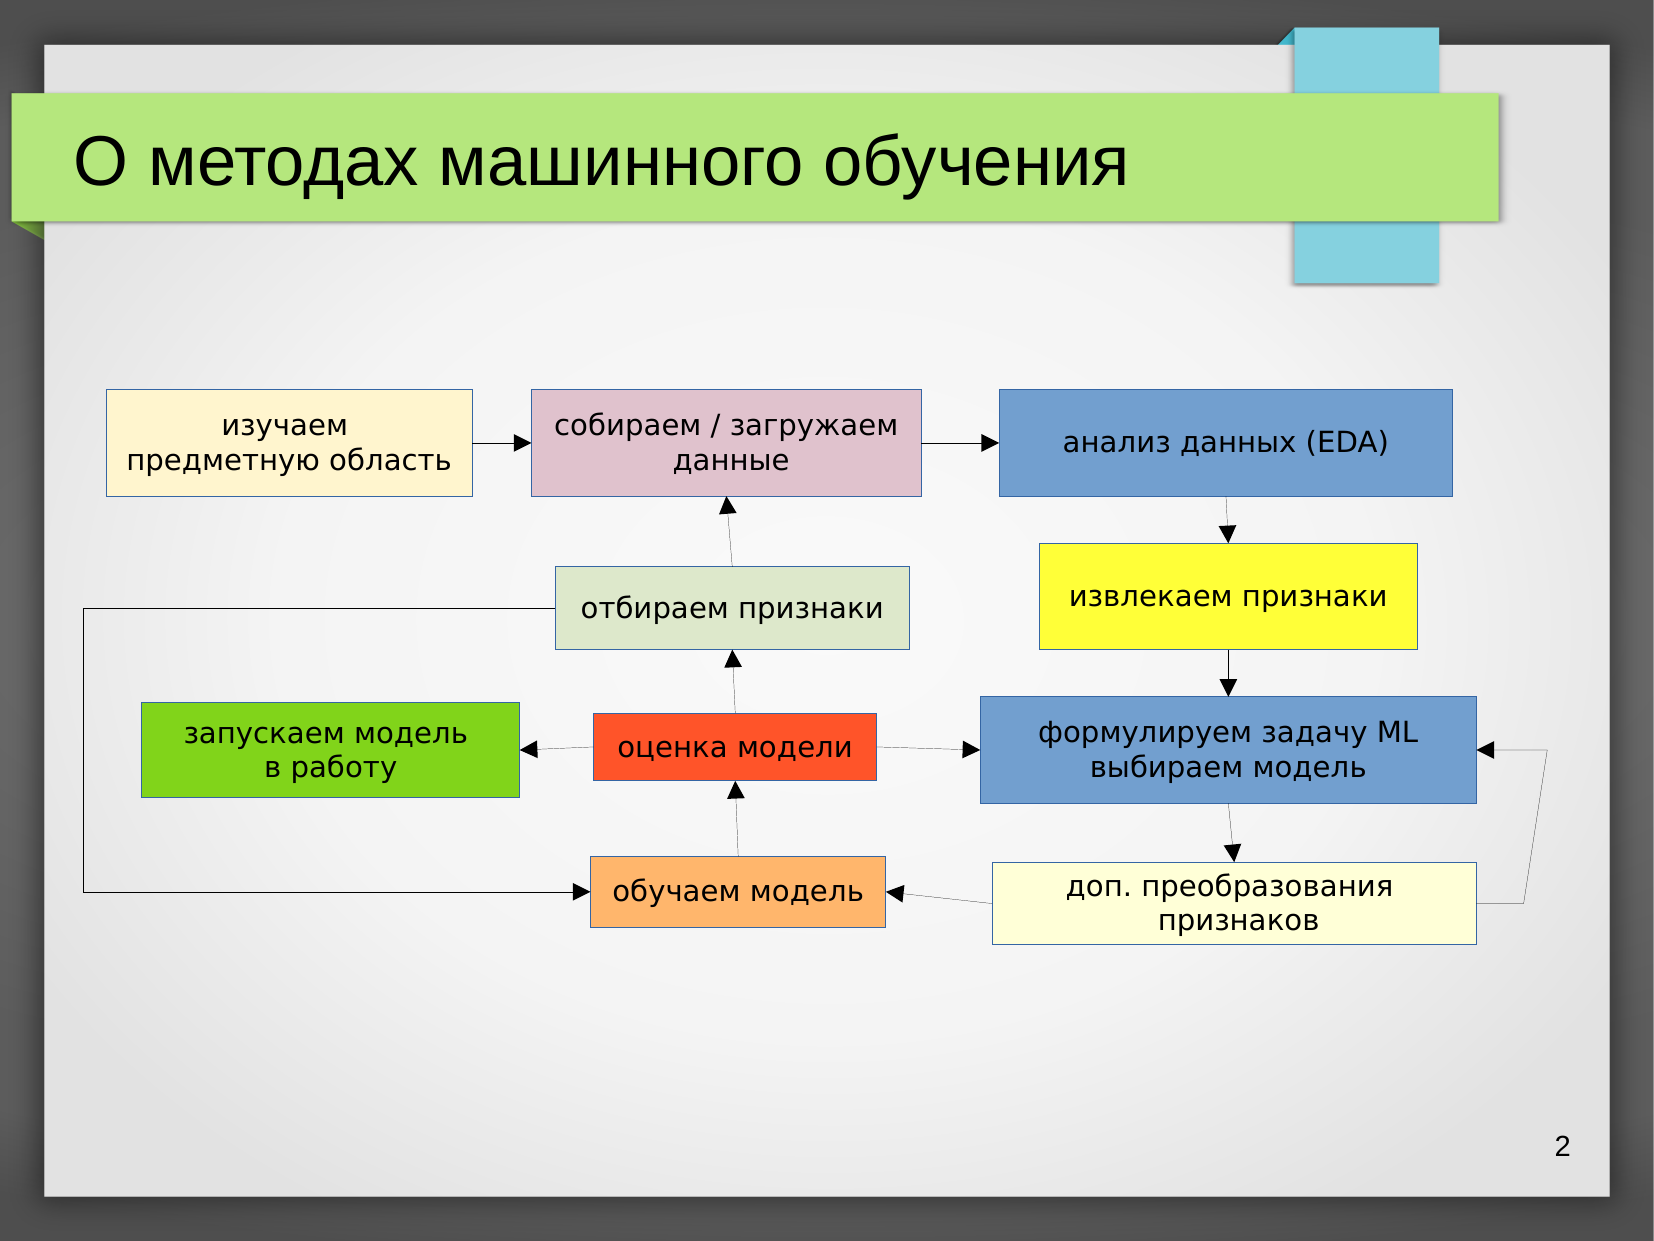

# О методах машинного обучения
изучаем
предметную область
собираем / загружаем
 данные
анализ данных (EDA)
извлекаем признаки
отбираем признаки
формулируем задачу ML
выбираем модель
запускаем модель
в работу
оценка модели
обучаем модель
доп. преобразования
 признаков
2